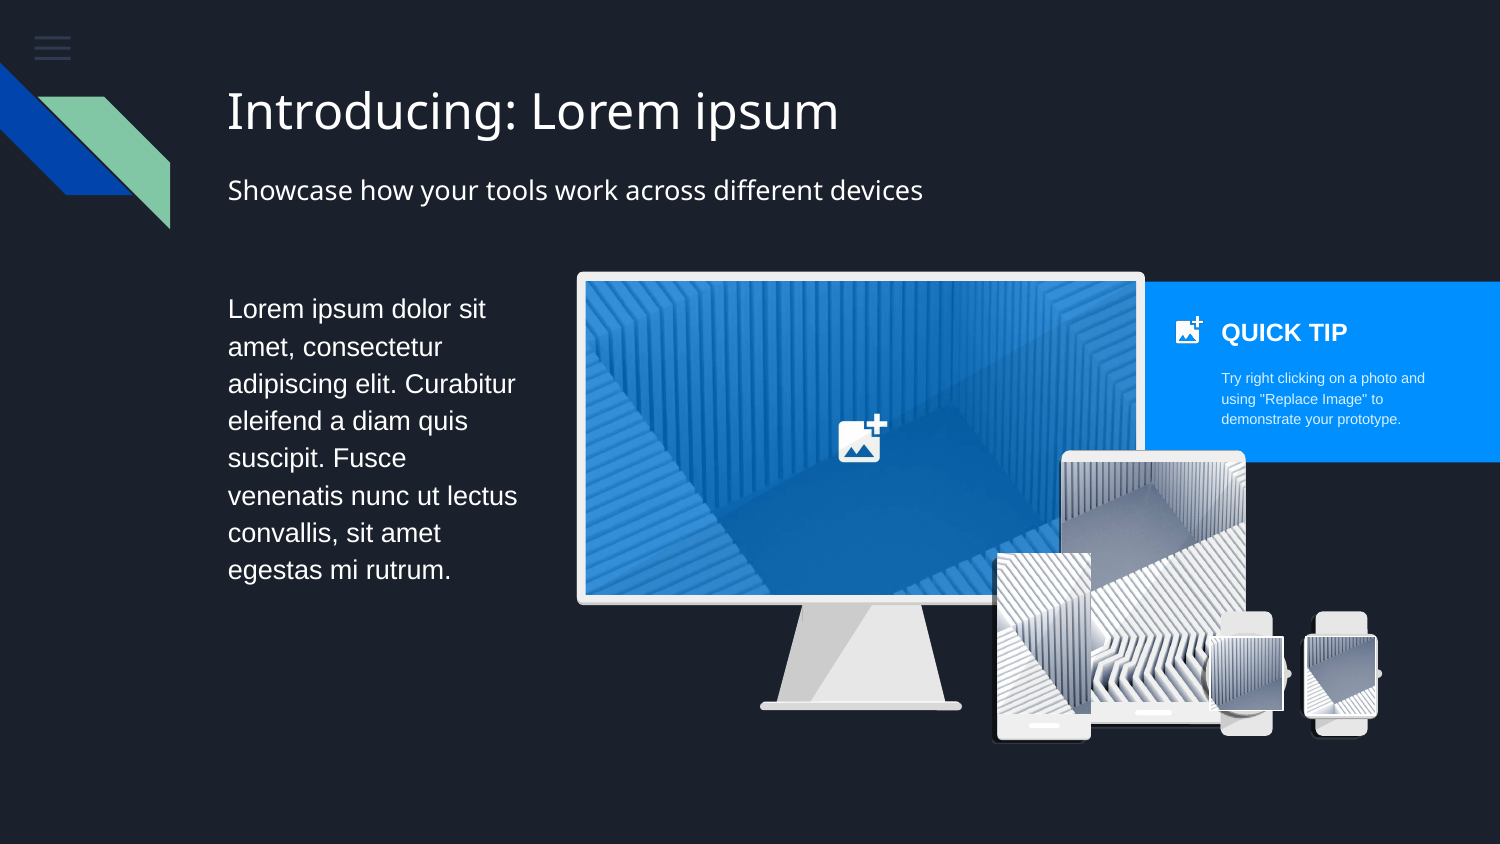

# Introducing: Lorem ipsum
Showcase how your tools work across different devices
Lorem ipsum dolor sit amet, consectetur adipiscing elit. Curabitur eleifend a diam quis suscipit. Fusce venenatis nunc ut lectus convallis, sit amet egestas mi rutrum.
QUICK TIP
Try right clicking on a photo and using "Replace Image" to demonstrate your prototype.